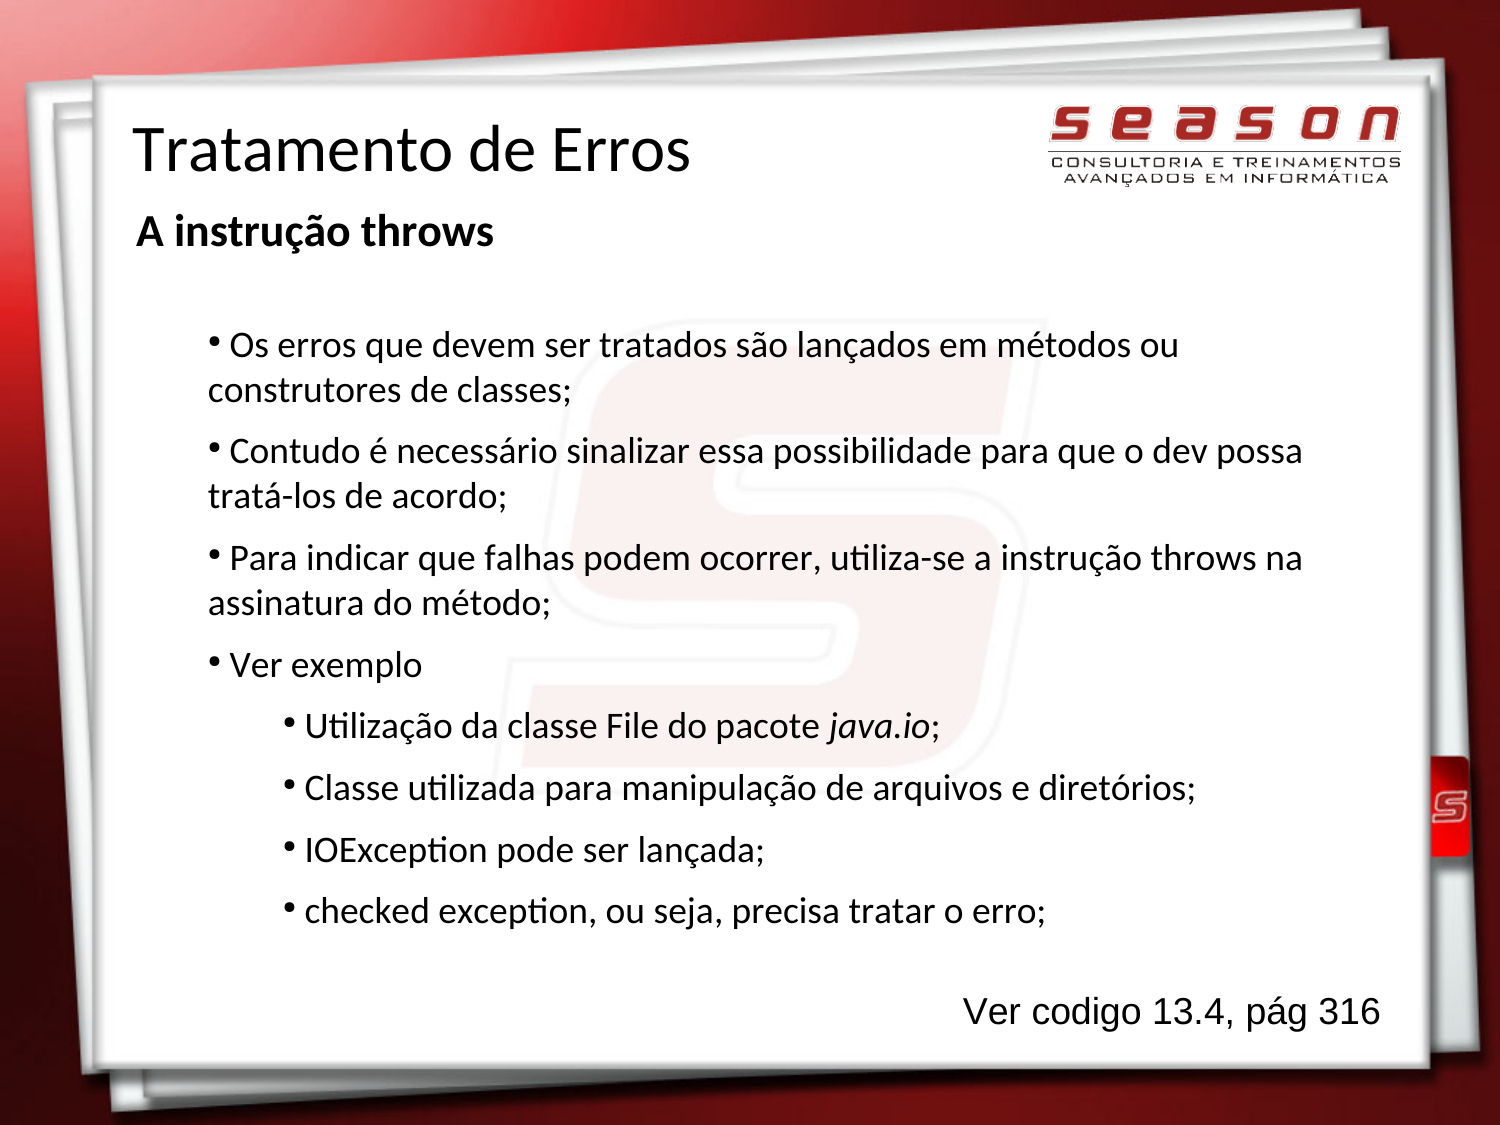

# Tratamento de Erros
A instrução throws
 Os erros que devem ser tratados são lançados em métodos ou construtores de classes;
 Contudo é necessário sinalizar essa possibilidade para que o dev possa tratá-los de acordo;
 Para indicar que falhas podem ocorrer, utiliza-se a instrução throws na assinatura do método;
 Ver exemplo
 Utilização da classe File do pacote java.io;
 Classe utilizada para manipulação de arquivos e diretórios;
 IOException pode ser lançada;
 checked exception, ou seja, precisa tratar o erro;
Ver codigo 13.4, pág 316